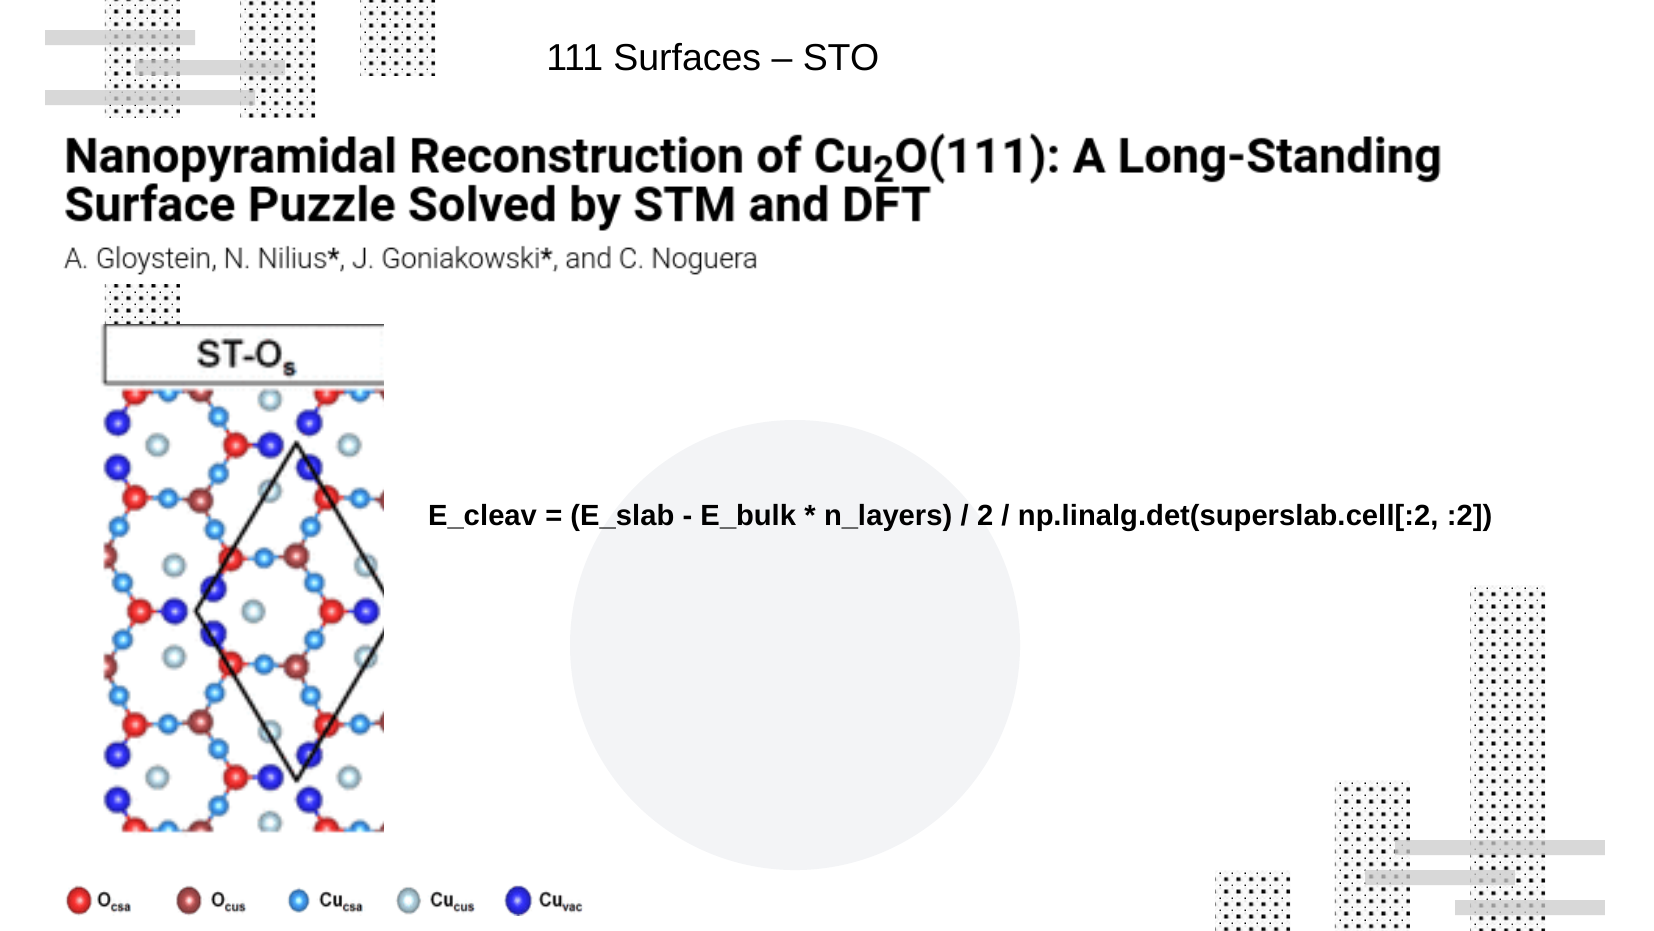

111 Surfaces – STO
E_cleav = (E_slab - E_bulk * n_layers) / 2 / np.linalg.det(superslab.cell[:2, :2])